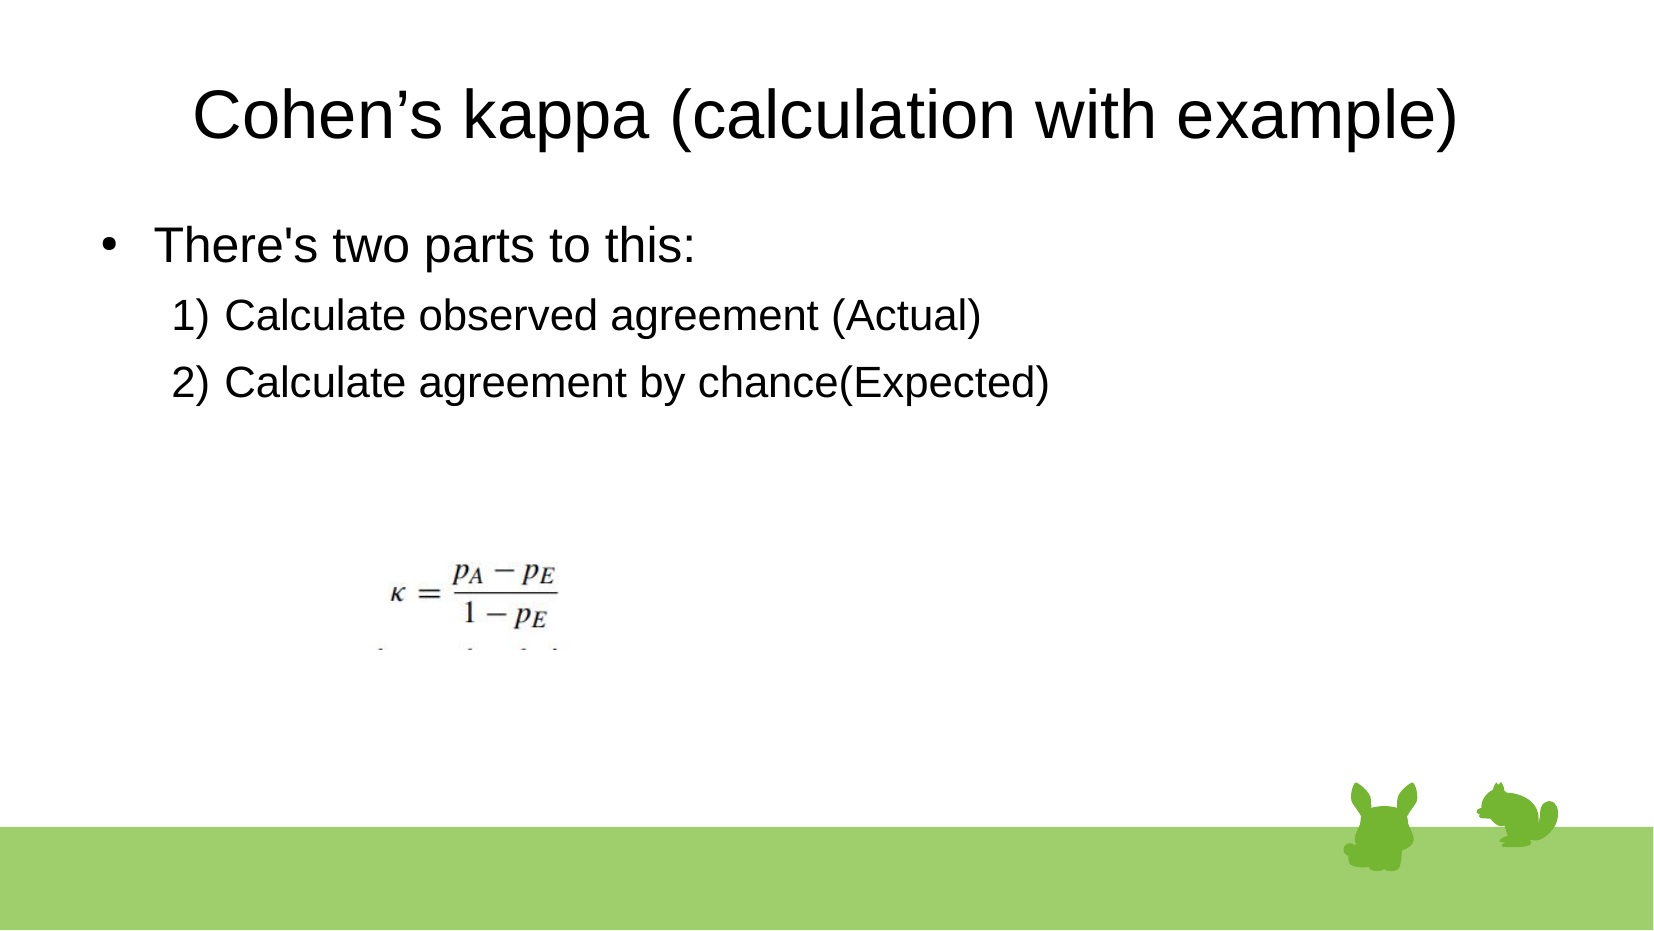

# Cohen’s kappa (calculation with example)
There's two parts to this:
Calculate observed agreement (Actual)
Calculate agreement by chance(Expected)